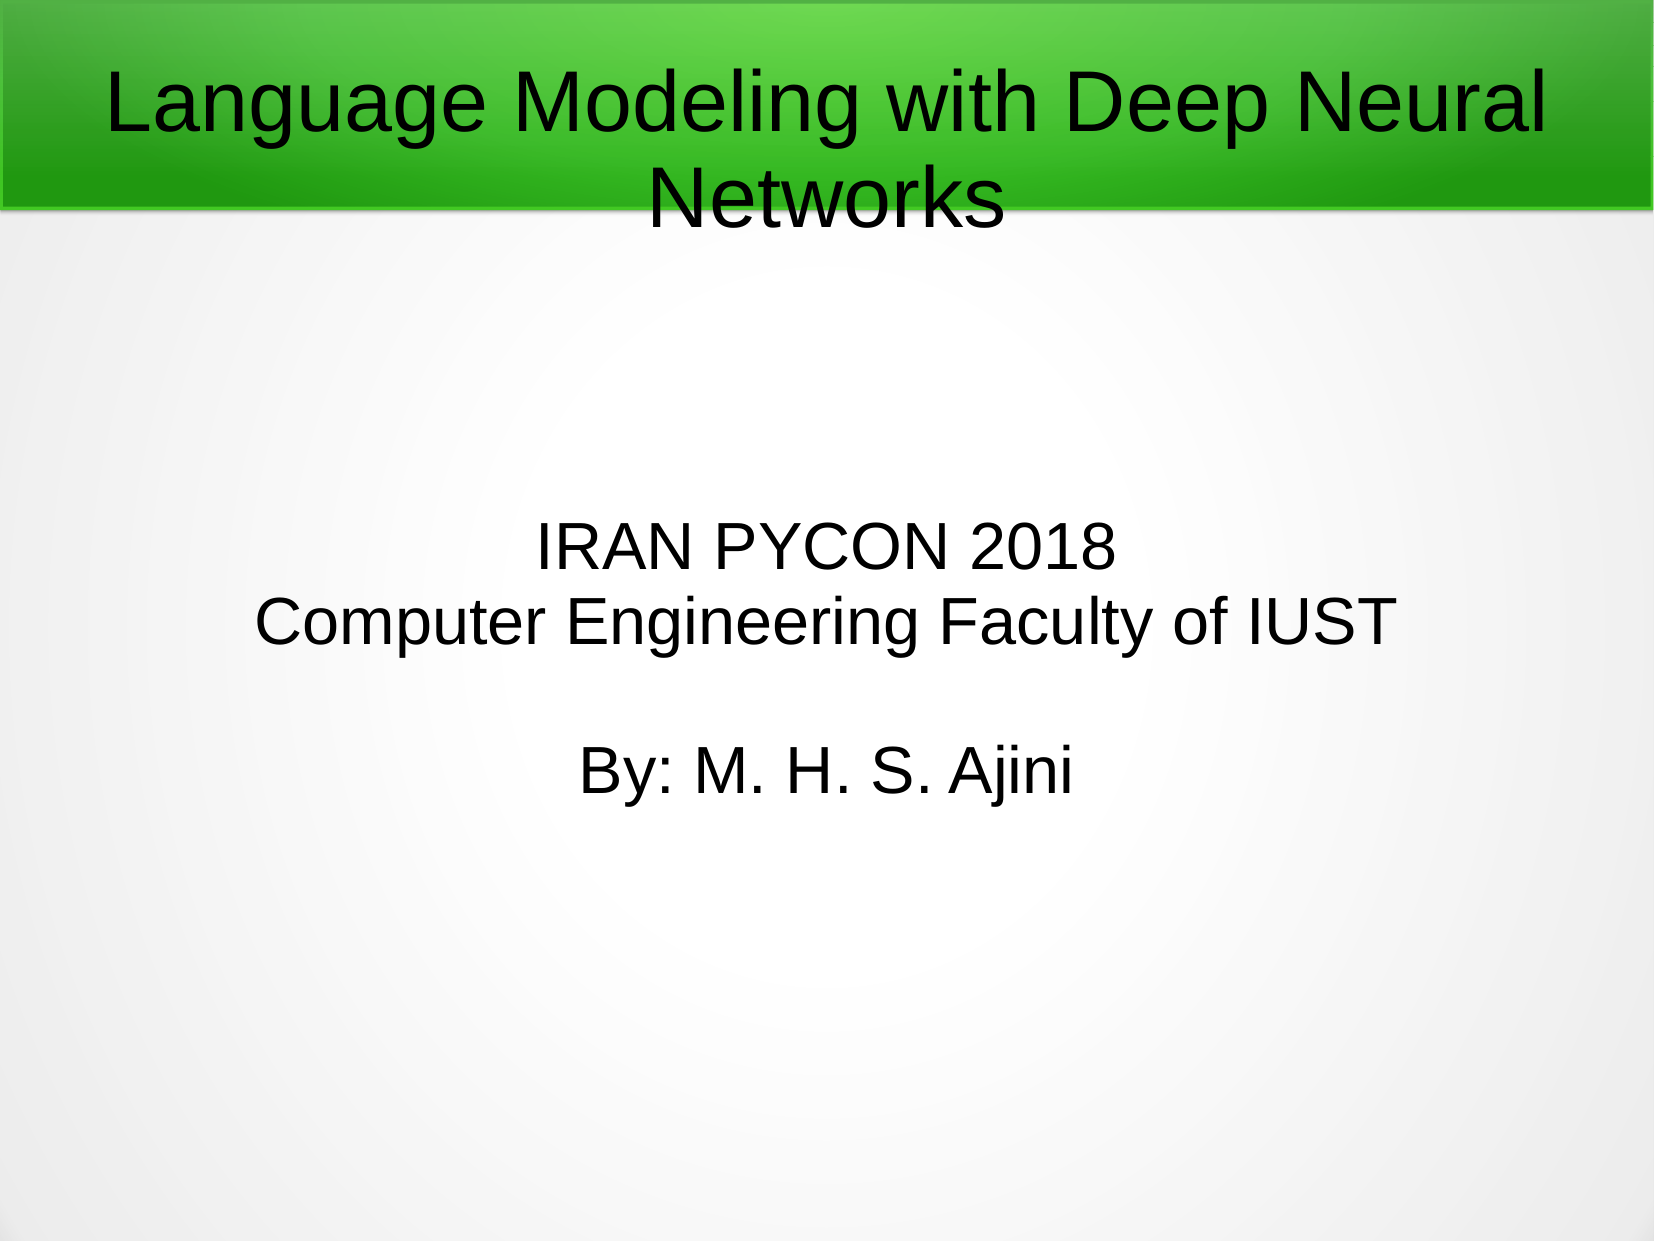

# Language Modeling with Deep Neural Networks
IRAN PYCON 2018
Computer Engineering Faculty of IUST
By: M. H. S. Ajini